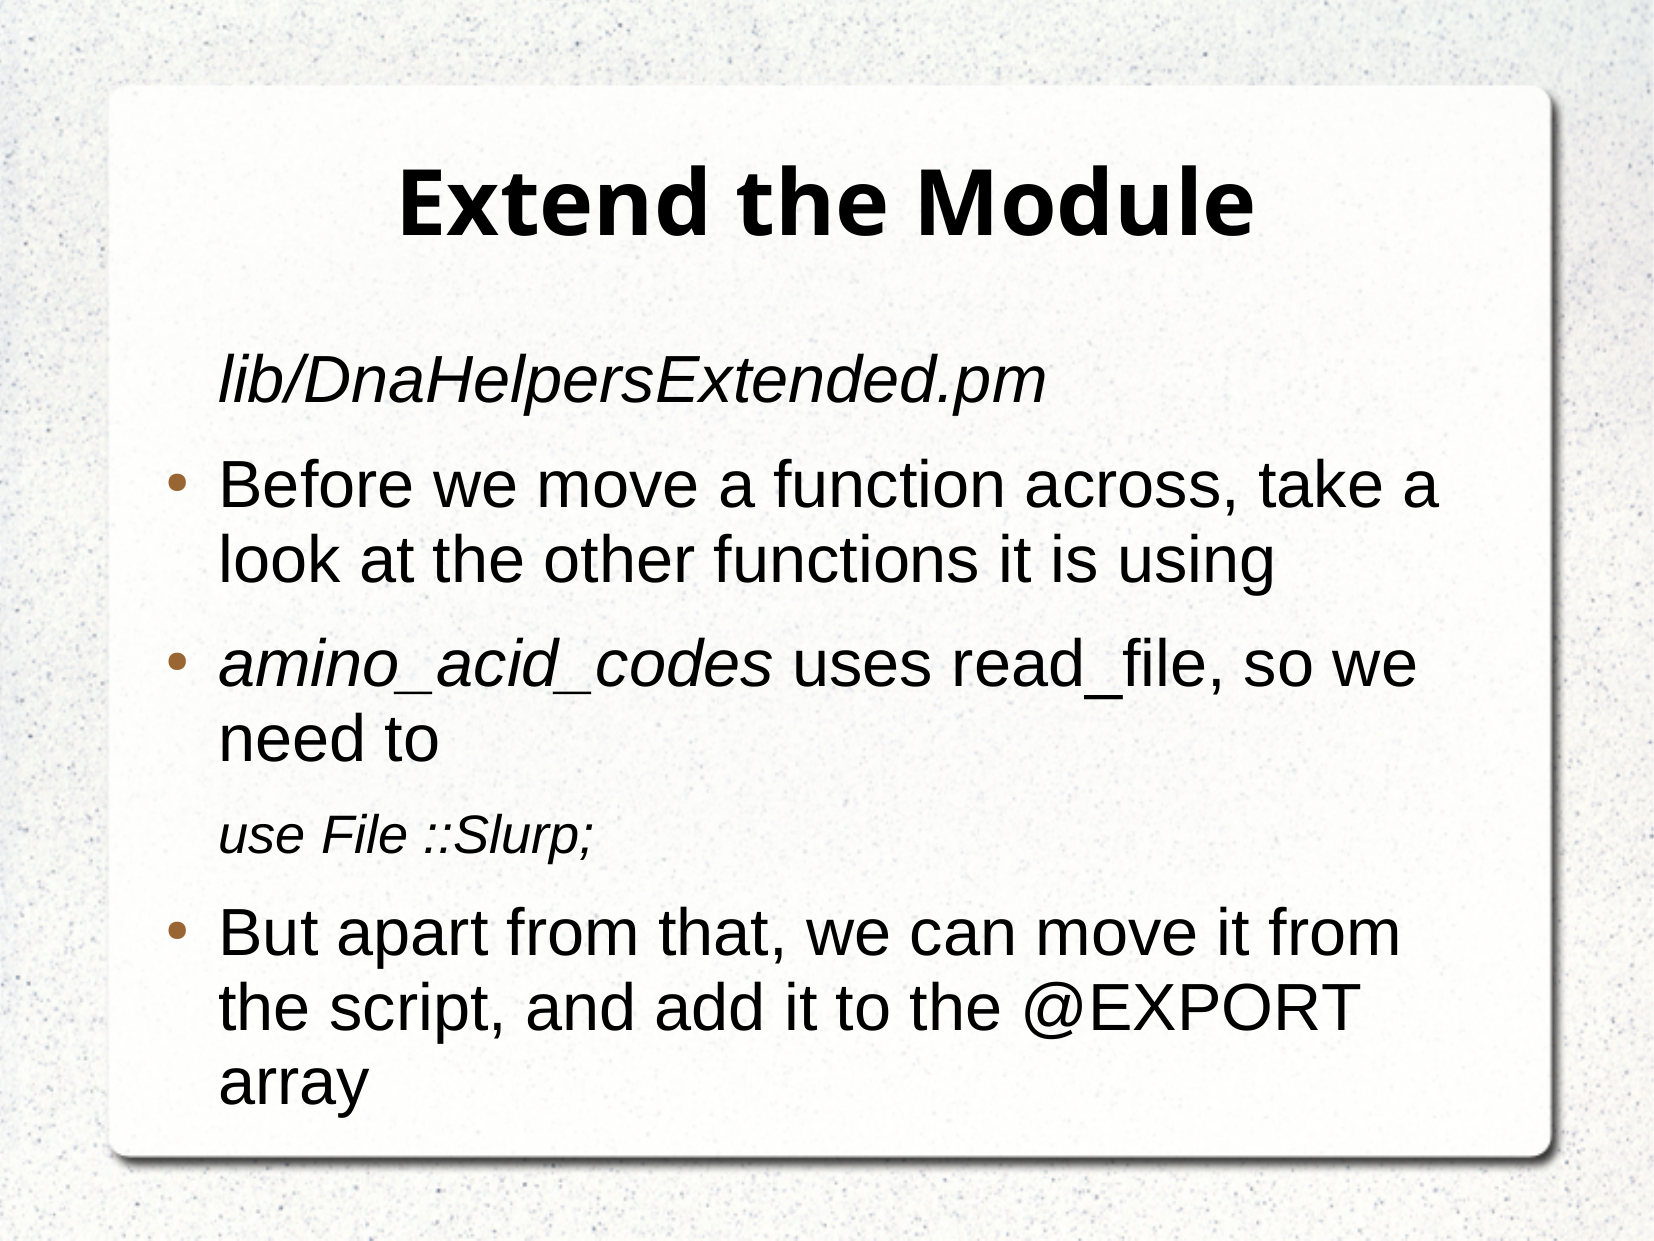

# Extend the Module
lib/DnaHelpersExtended.pm
Before we move a function across, take a look at the other functions it is using
amino_acid_codes uses read_file, so we need to
use File ::Slurp;
But apart from that, we can move it from the script, and add it to the @EXPORT array